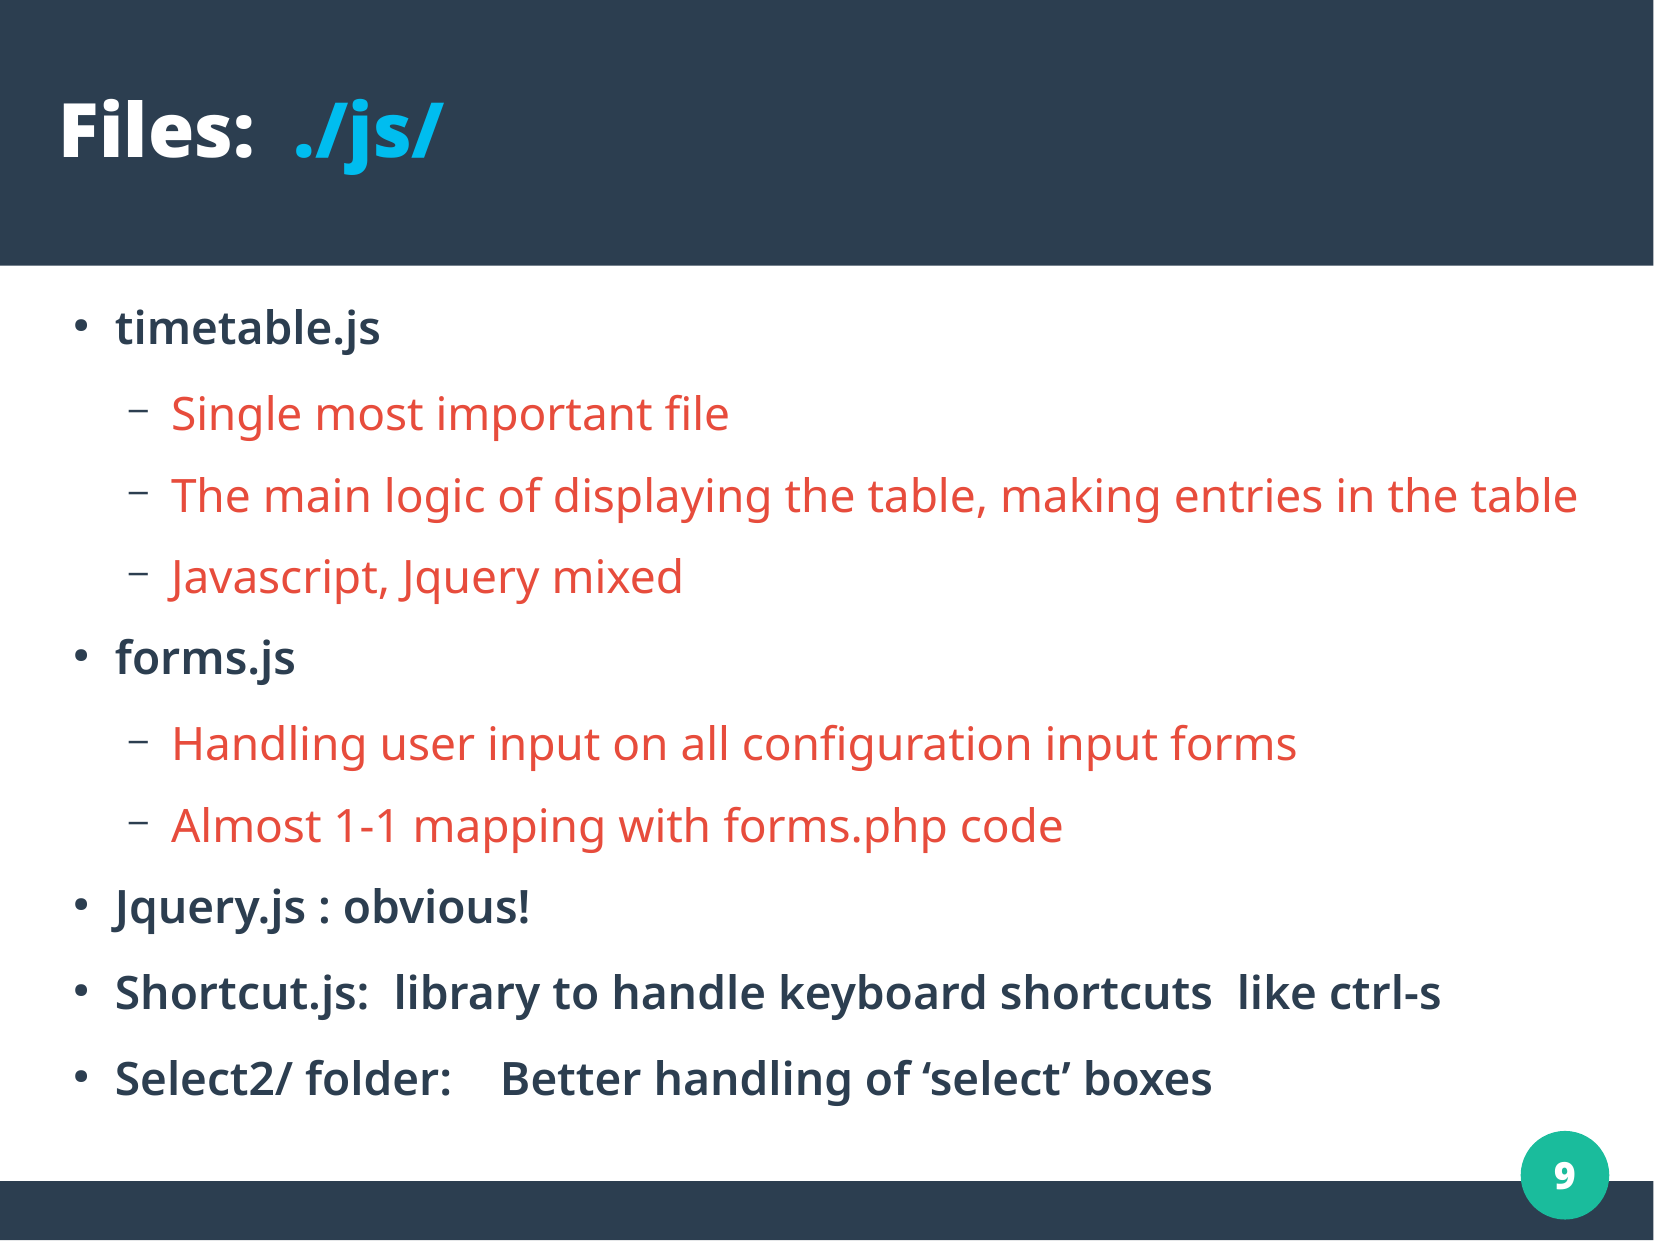

# Files: ./js/
timetable.js
Single most important file
The main logic of displaying the table, making entries in the table
Javascript, Jquery mixed
forms.js
Handling user input on all configuration input forms
Almost 1-1 mapping with forms.php code
Jquery.js : obvious!
Shortcut.js: library to handle keyboard shortcuts like ctrl-s
Select2/ folder: Better handling of ‘select’ boxes
9